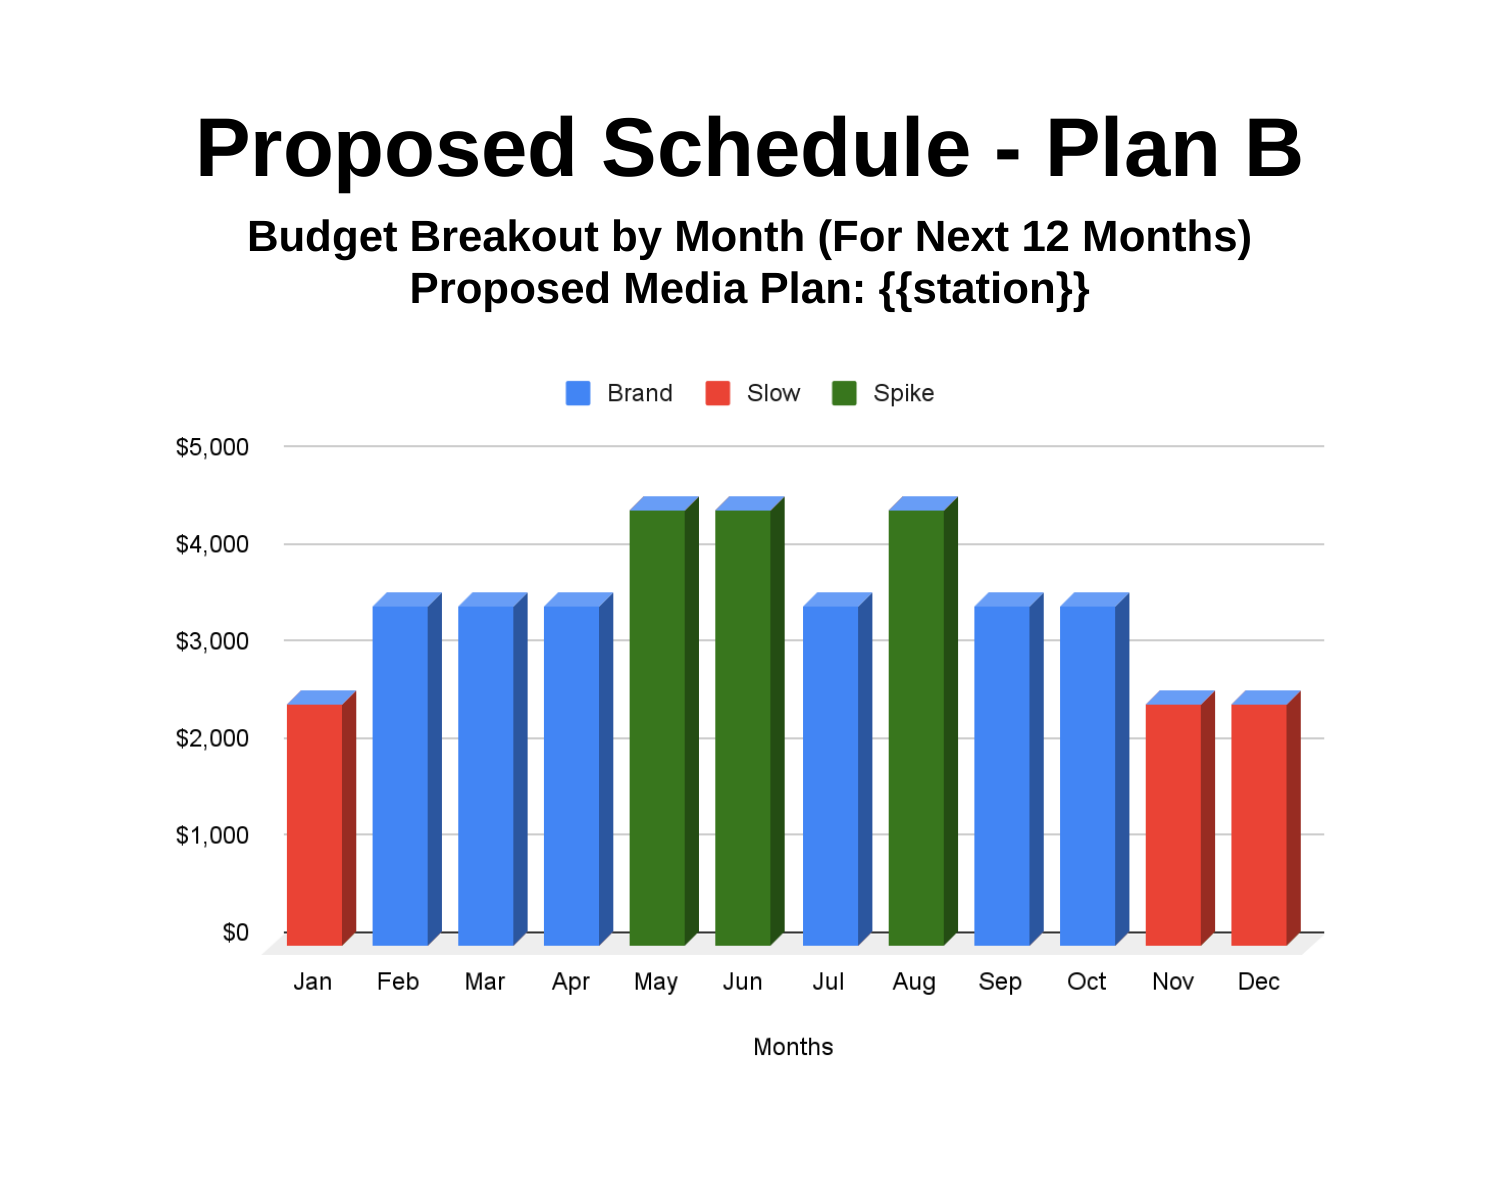

# Proposed Schedule - Plan B
Budget Breakout by Month (For Next 12 Months)
Proposed Media Plan: {{station}}